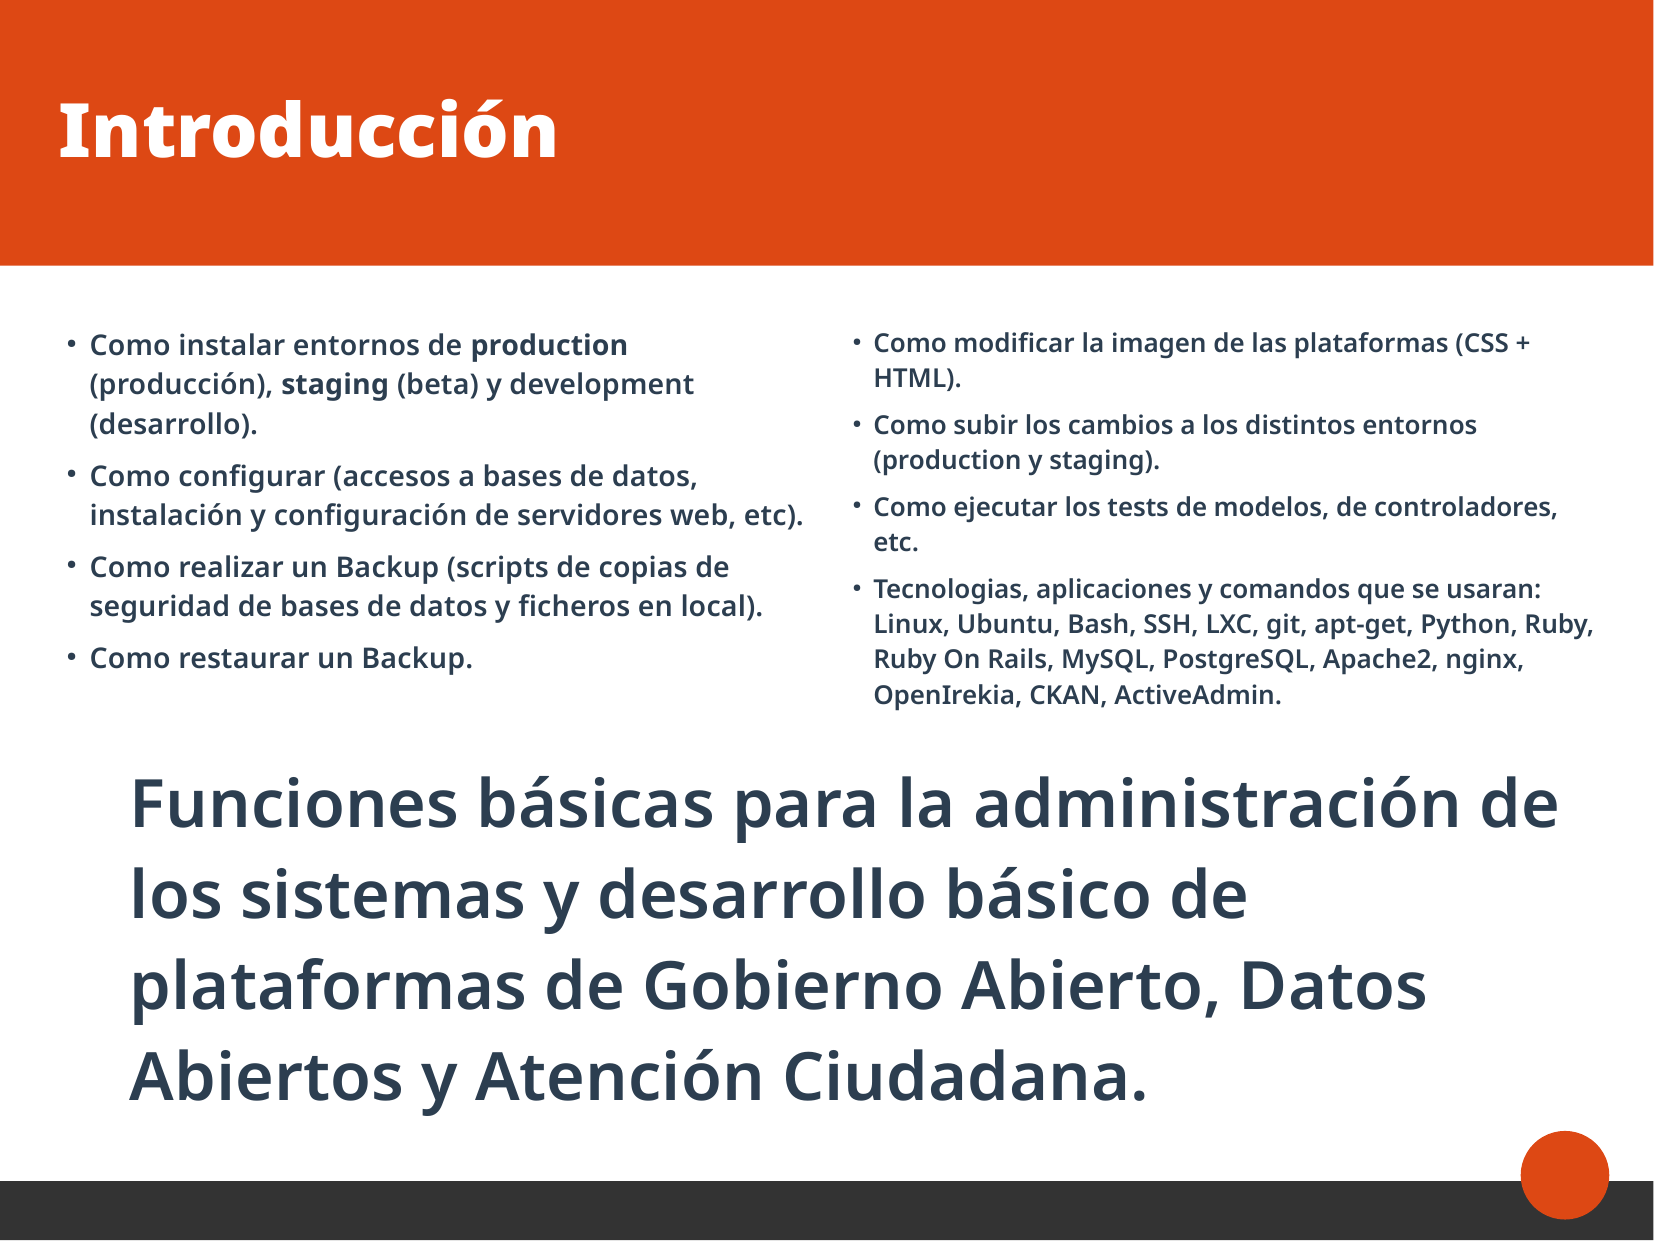

# Introducción
Como instalar entornos de production (producción), staging (beta) y development (desarrollo).
Como configurar (accesos a bases de datos, instalación y configuración de servidores web, etc).
Como realizar un Backup (scripts de copias de seguridad de bases de datos y ficheros en local).
Como restaurar un Backup.
Como modificar la imagen de las plataformas (CSS + HTML).
Como subir los cambios a los distintos entornos (production y staging).
Como ejecutar los tests de modelos, de controladores, etc.
Tecnologias, aplicaciones y comandos que se usaran: Linux, Ubuntu, Bash, SSH, LXC, git, apt-get, Python, Ruby, Ruby On Rails, MySQL, PostgreSQL, Apache2, nginx, OpenIrekia, CKAN, ActiveAdmin.
Funciones básicas para la administración de los sistemas y desarrollo básico de plataformas de Gobierno Abierto, Datos Abiertos y Atención Ciudadana.